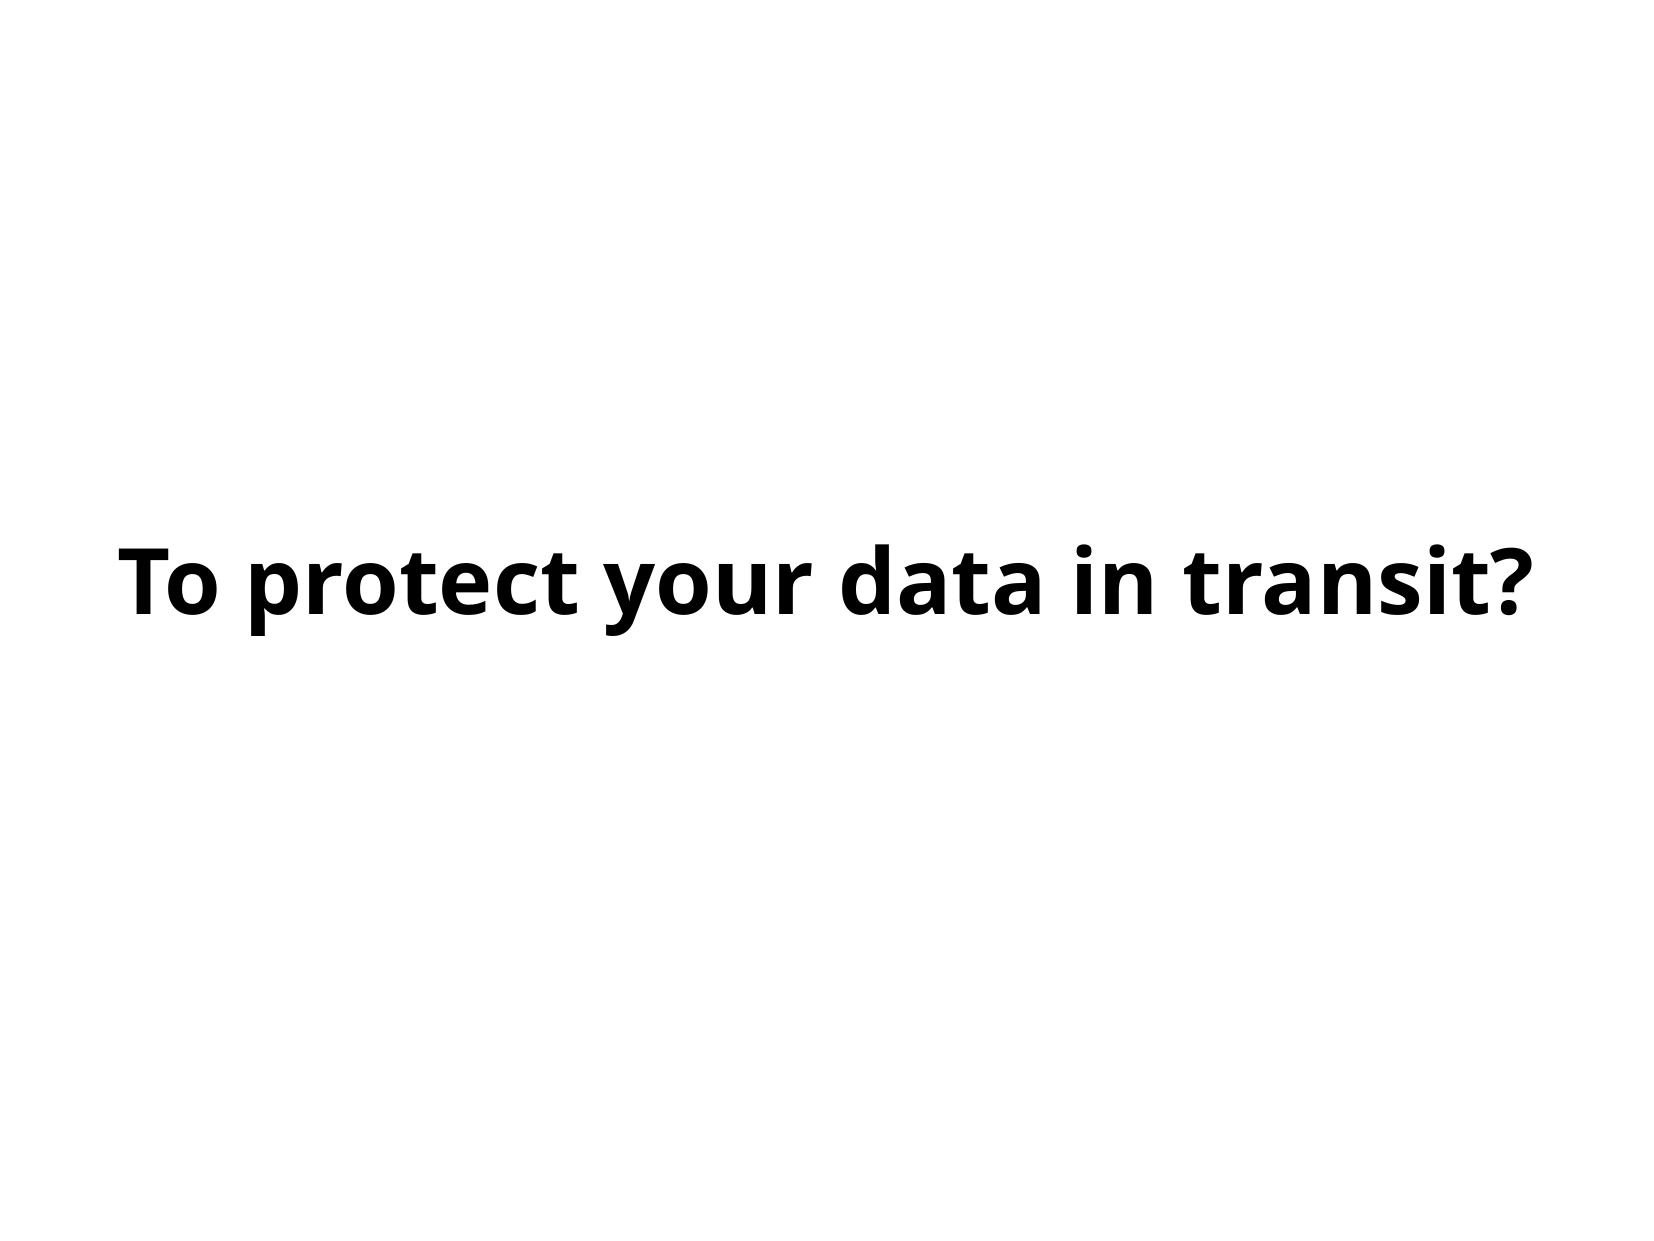

# To protect your data in transit?